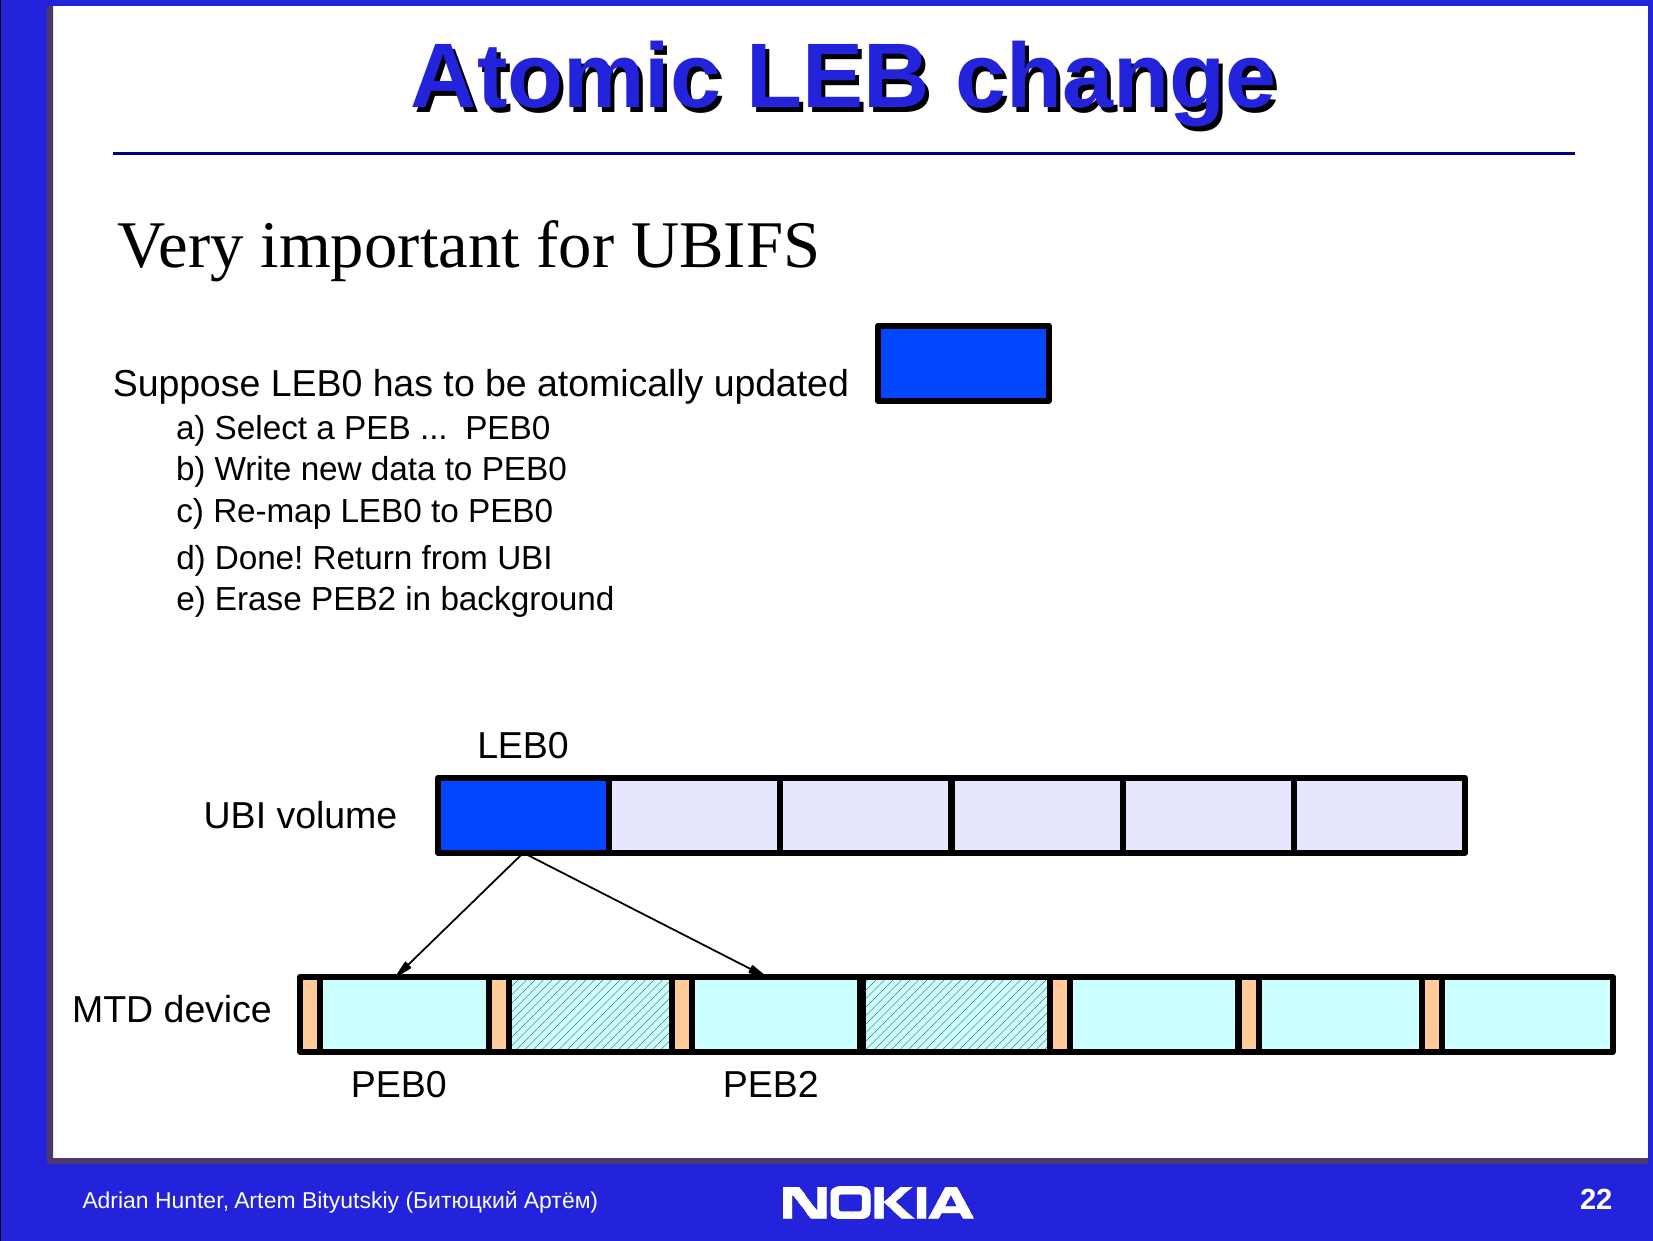

# Atomic LEB change
Very important for UBIFS
Suppose LEB0 has to be atomically updated
a) Select a PEB ...
PEB0
b) Write new data to PEB0
c) Re-map LEB0 to PEB0
d) Done! Return from UBI
e) Erase PEB2 in background
LEB0
UBI volume
MTD device
PEB0
PEB2
22